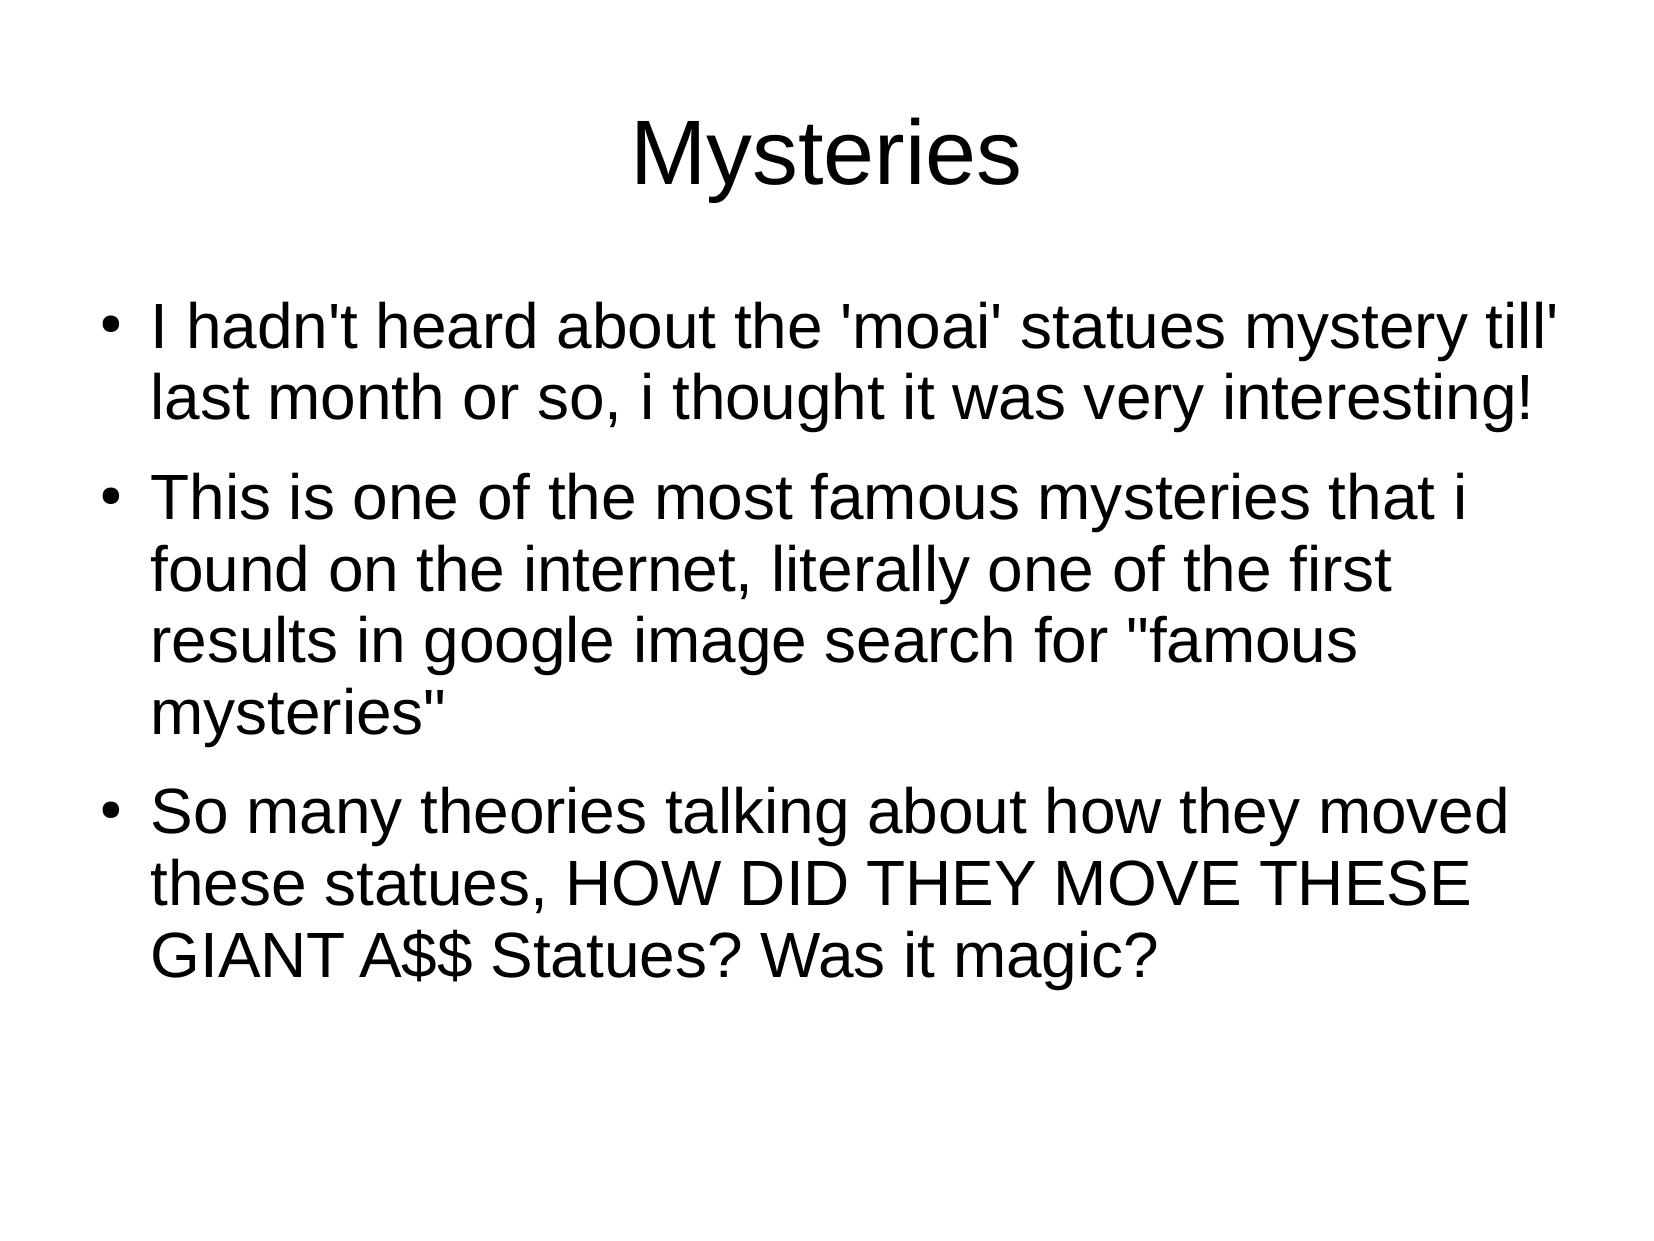

# Mysteries
I hadn't heard about the 'moai' statues mystery till' last month or so, i thought it was very interesting!
This is one of the most famous mysteries that i found on the internet, literally one of the first results in google image search for "famous mysteries"
So many theories talking about how they moved these statues, HOW DID THEY MOVE THESE GIANT A$$ Statues? Was it magic?